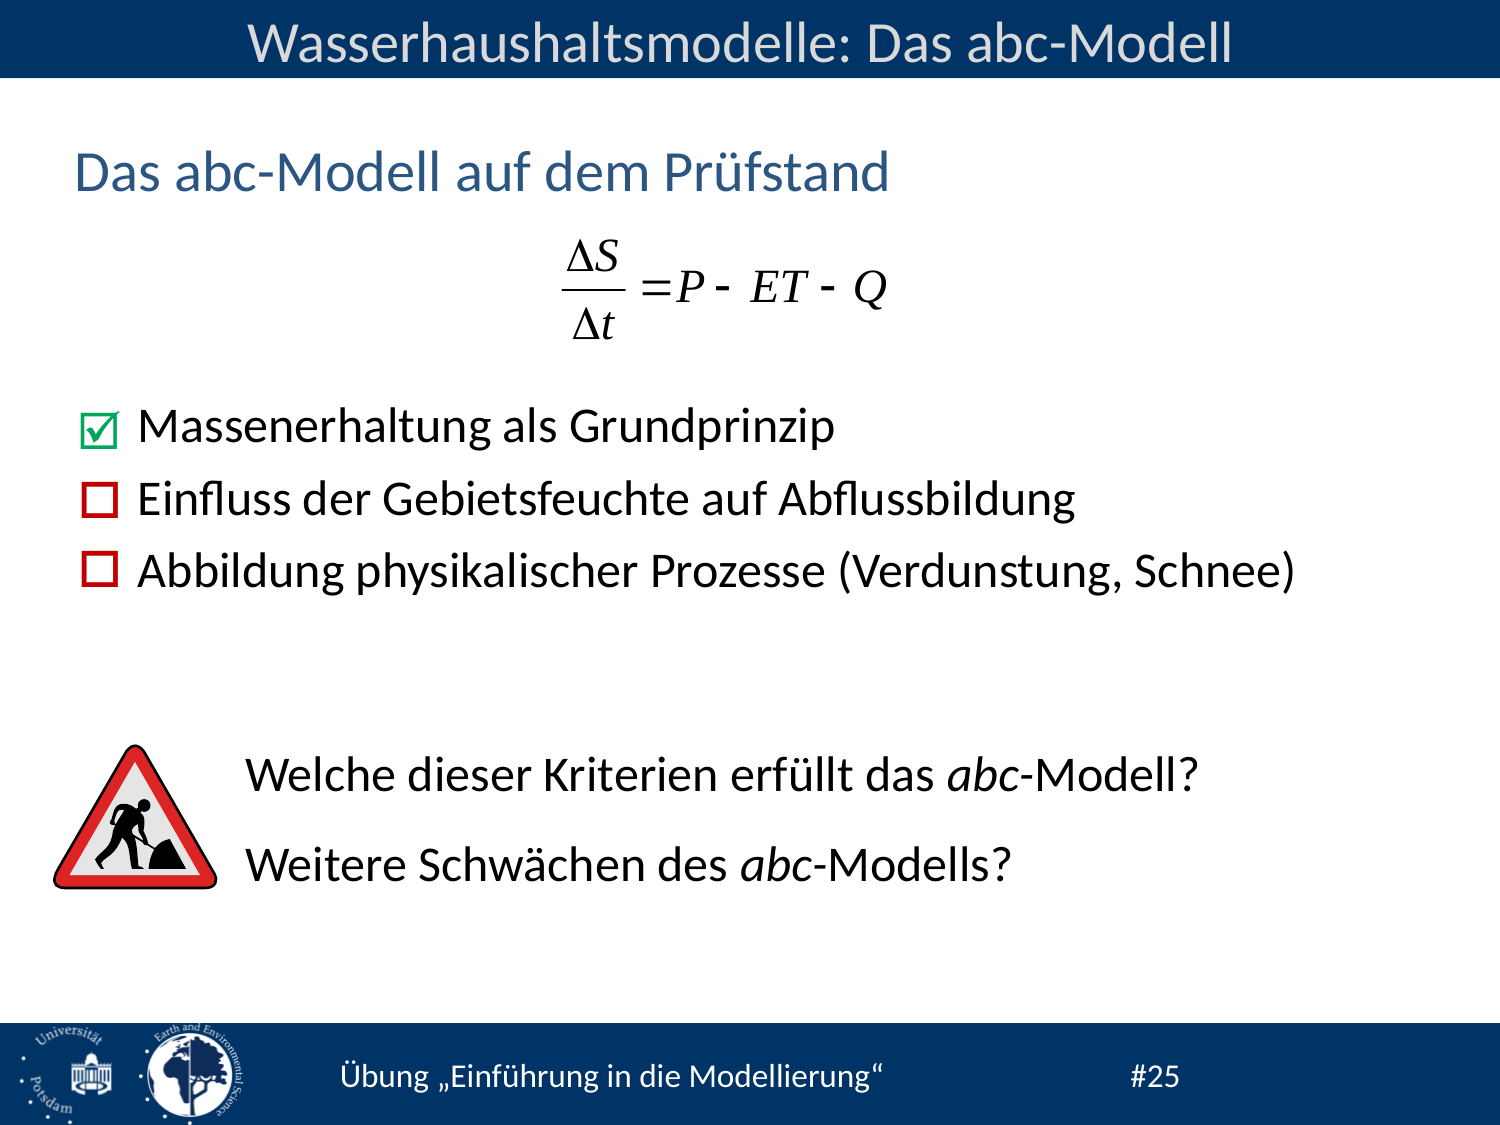

Wasserhaushaltsmodelle: Das abc-Modell
Das abc-Modell auf dem Prüfstand
Massenerhaltung als Grundprinzip
Einfluss der Gebietsfeuchte auf Abflussbildung
Abbildung physikalischer Prozesse (Verdunstung, Schnee)



Welche dieser Kriterien erfüllt das abc-Modell?
Weitere Schwächen des abc-Modells?